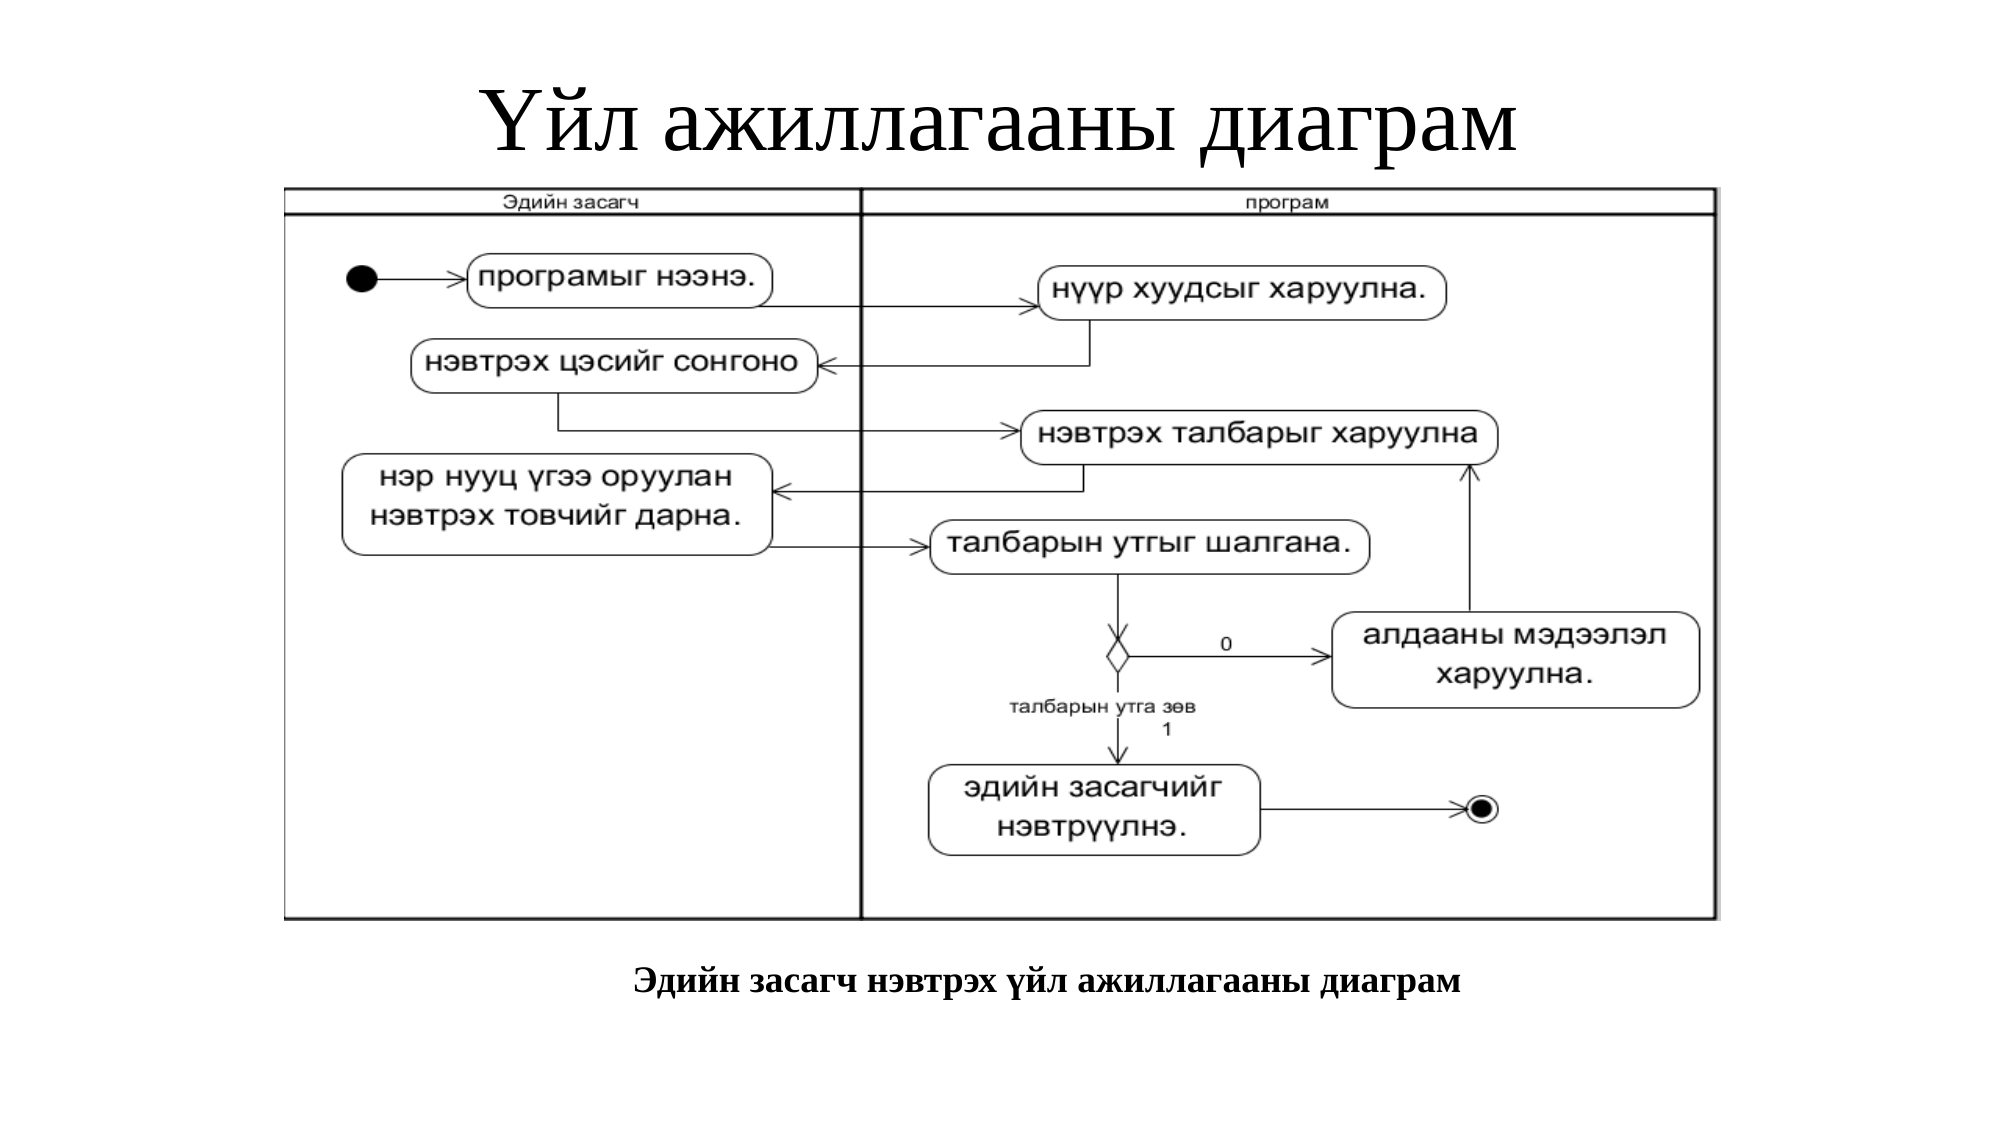

Үйл ажиллагааны диаграм
Эдийн засагч нэвтрэх үйл ажиллагааны диаграм